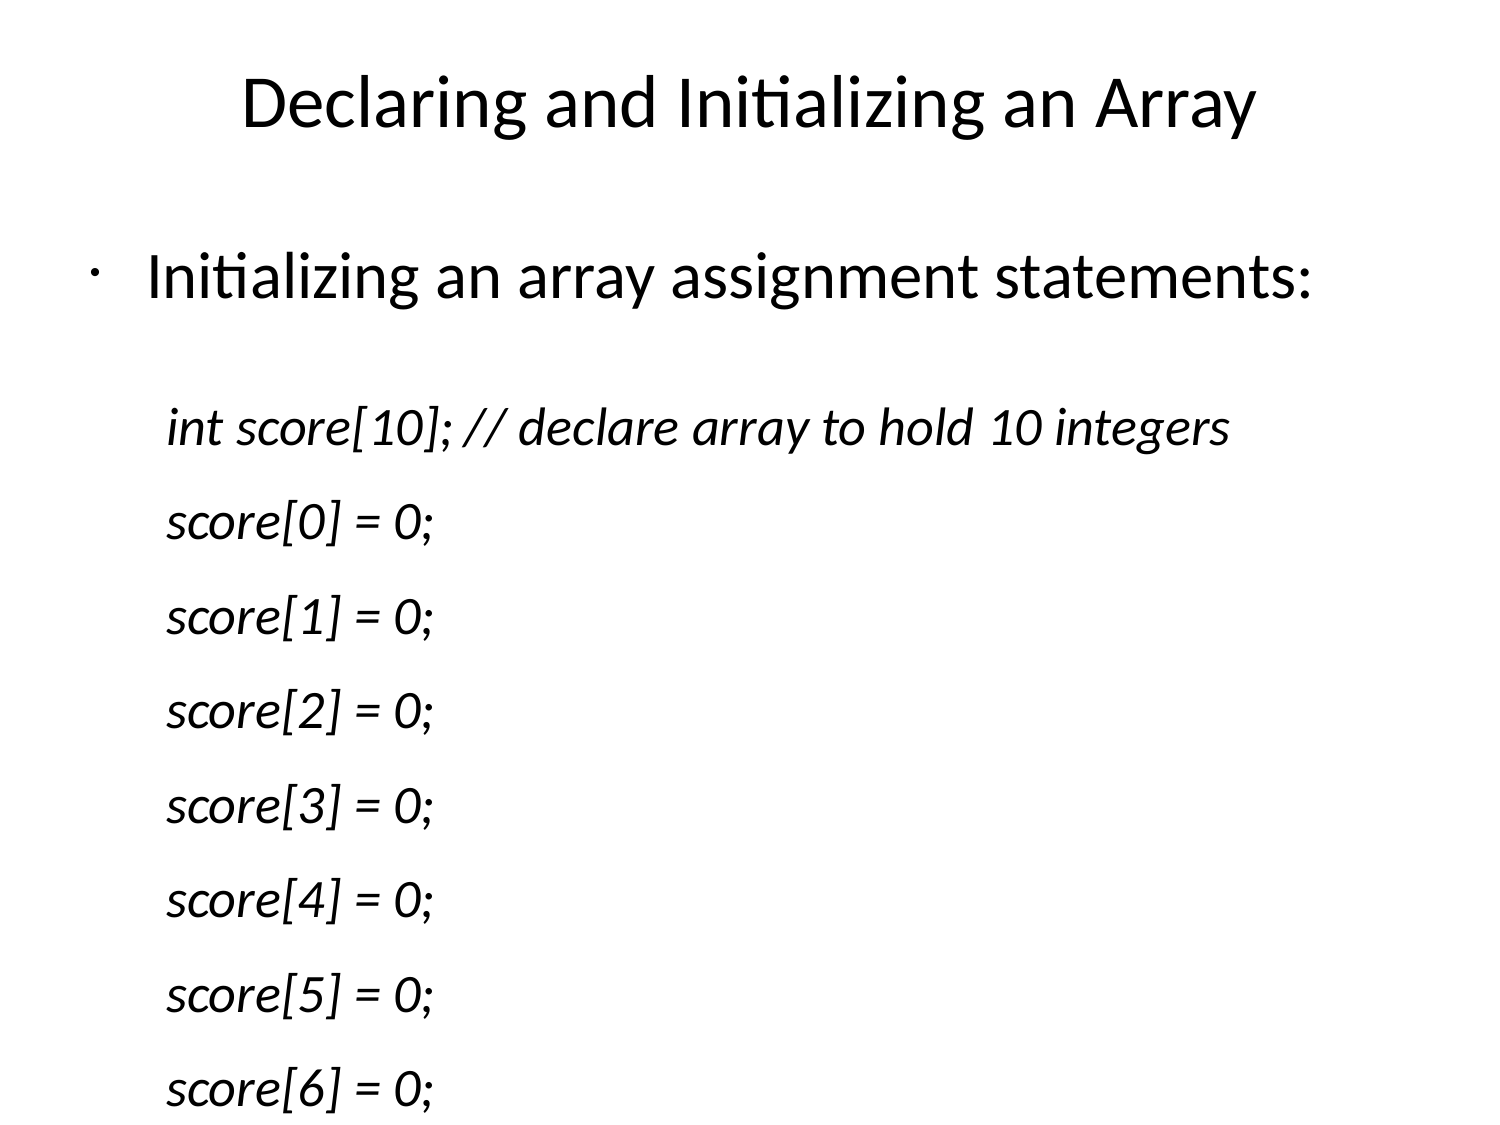

# Declaring and Initializing an Array
Initializing an array assignment statements:
int score[10];	// declare array to hold 10 integers
score[0] = 0;
score[1] = 0;
score[2] = 0;
score[3] = 0;
score[4] = 0;
score[5] = 0;
score[6] = 0;
score[7] = 0;
score[8] = 0;
score[9] = 0;